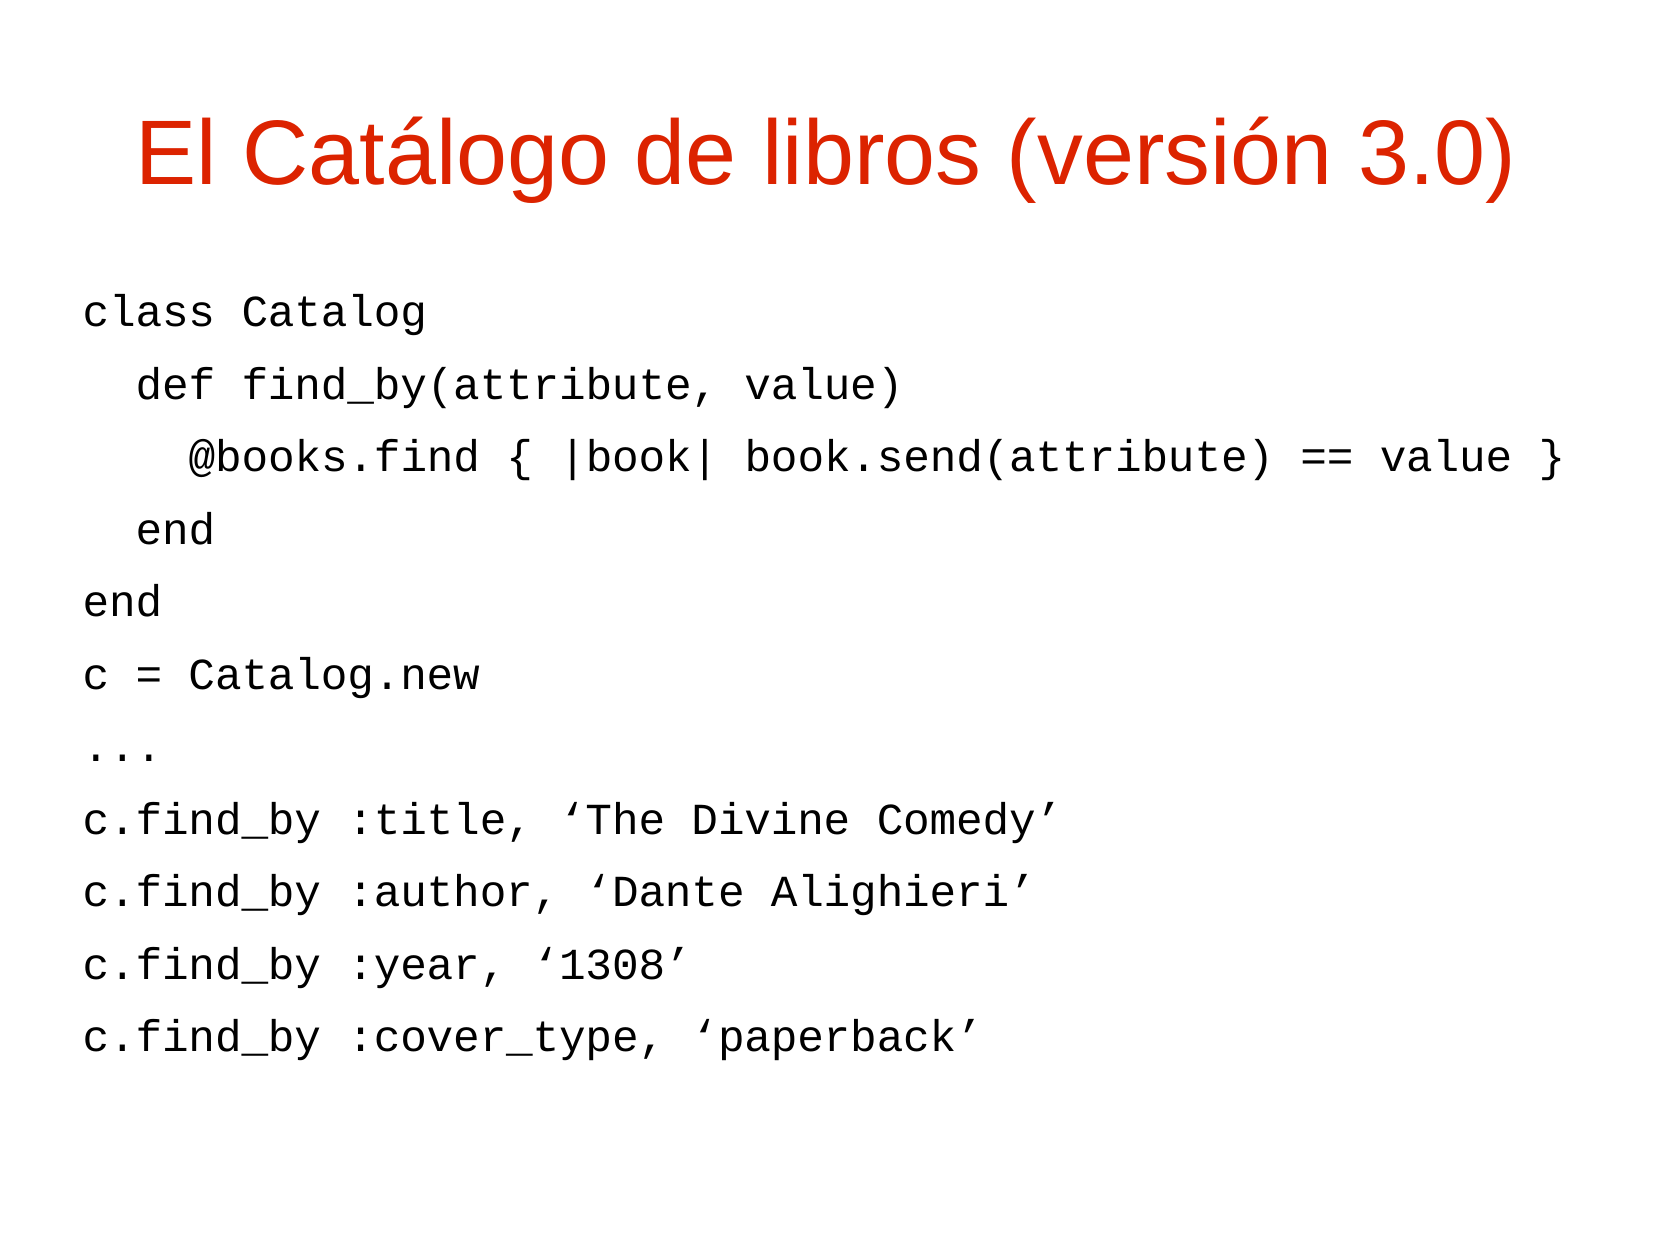

# El Catálogo de libros (versión 3.0)
class Catalog
 def find_by(attribute, value)
 @books.find { |book| book.send(attribute) == value }
 end
end
c = Catalog.new
...
c.find_by :title, ‘The Divine Comedy’
c.find_by :author, ‘Dante Alighieri’
c.find_by :year, ‘1308’
c.find_by :cover_type, ‘paperback’